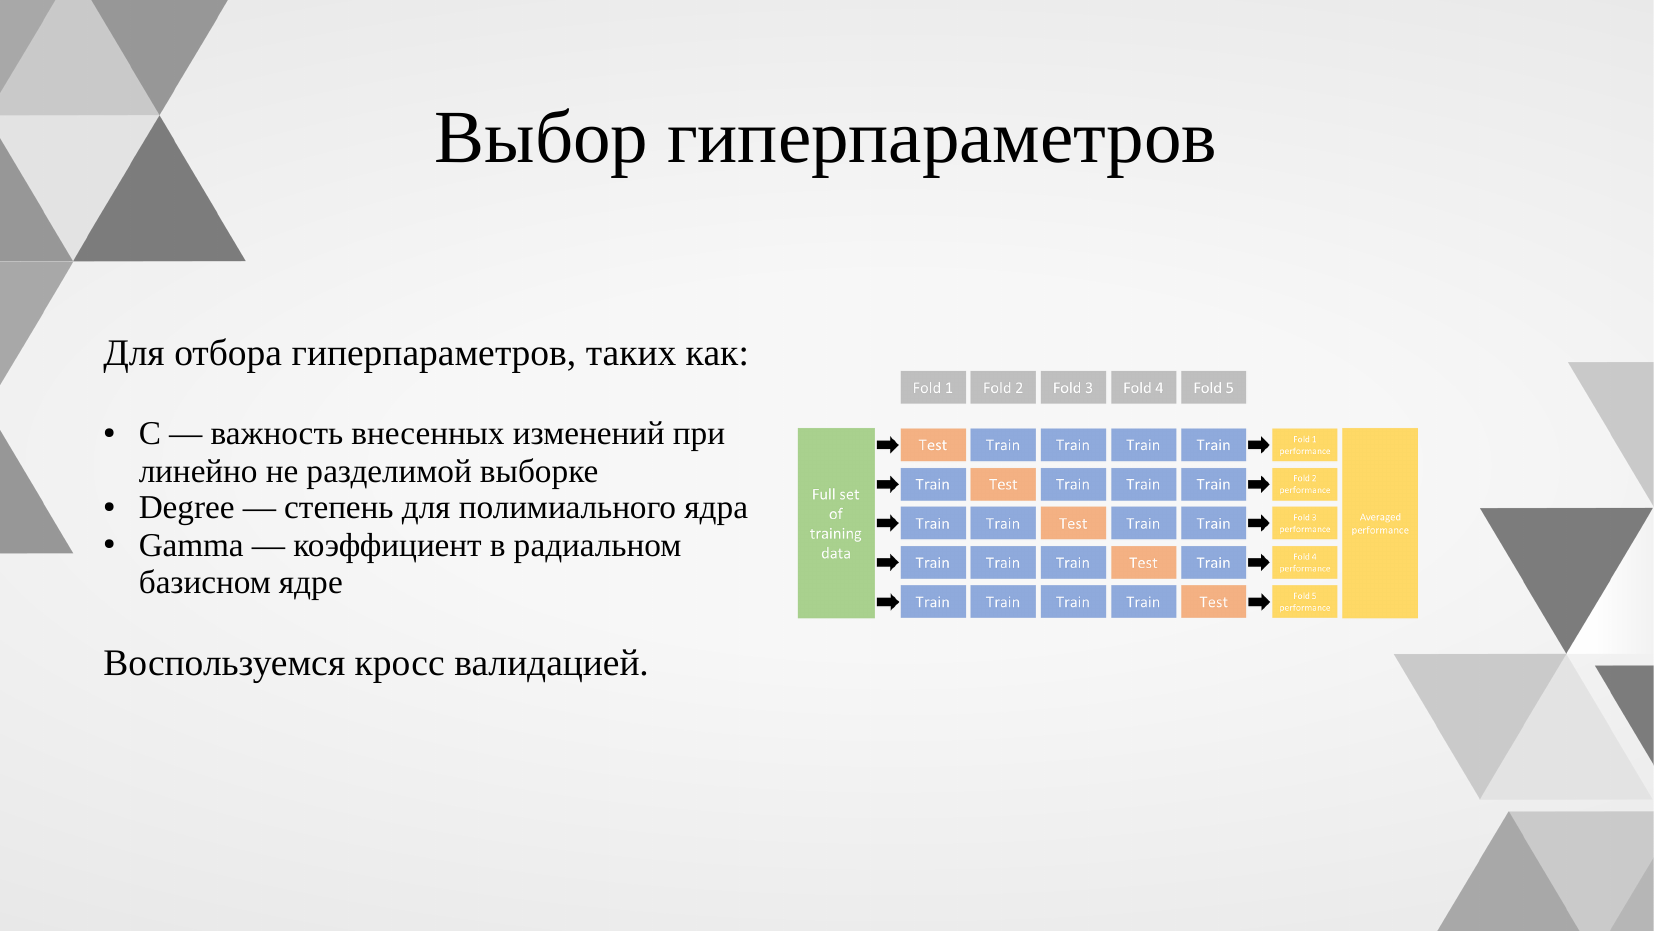

Выбор гиперпараметров
Для отбора гиперпараметров, таких как:
C — важность внесенных изменений при линейно не разделимой выборке
Degree — степень для полимиального ядра
Gamma — коэффициент в радиальном базисном ядре
Воспользуемся кросс валидацией.